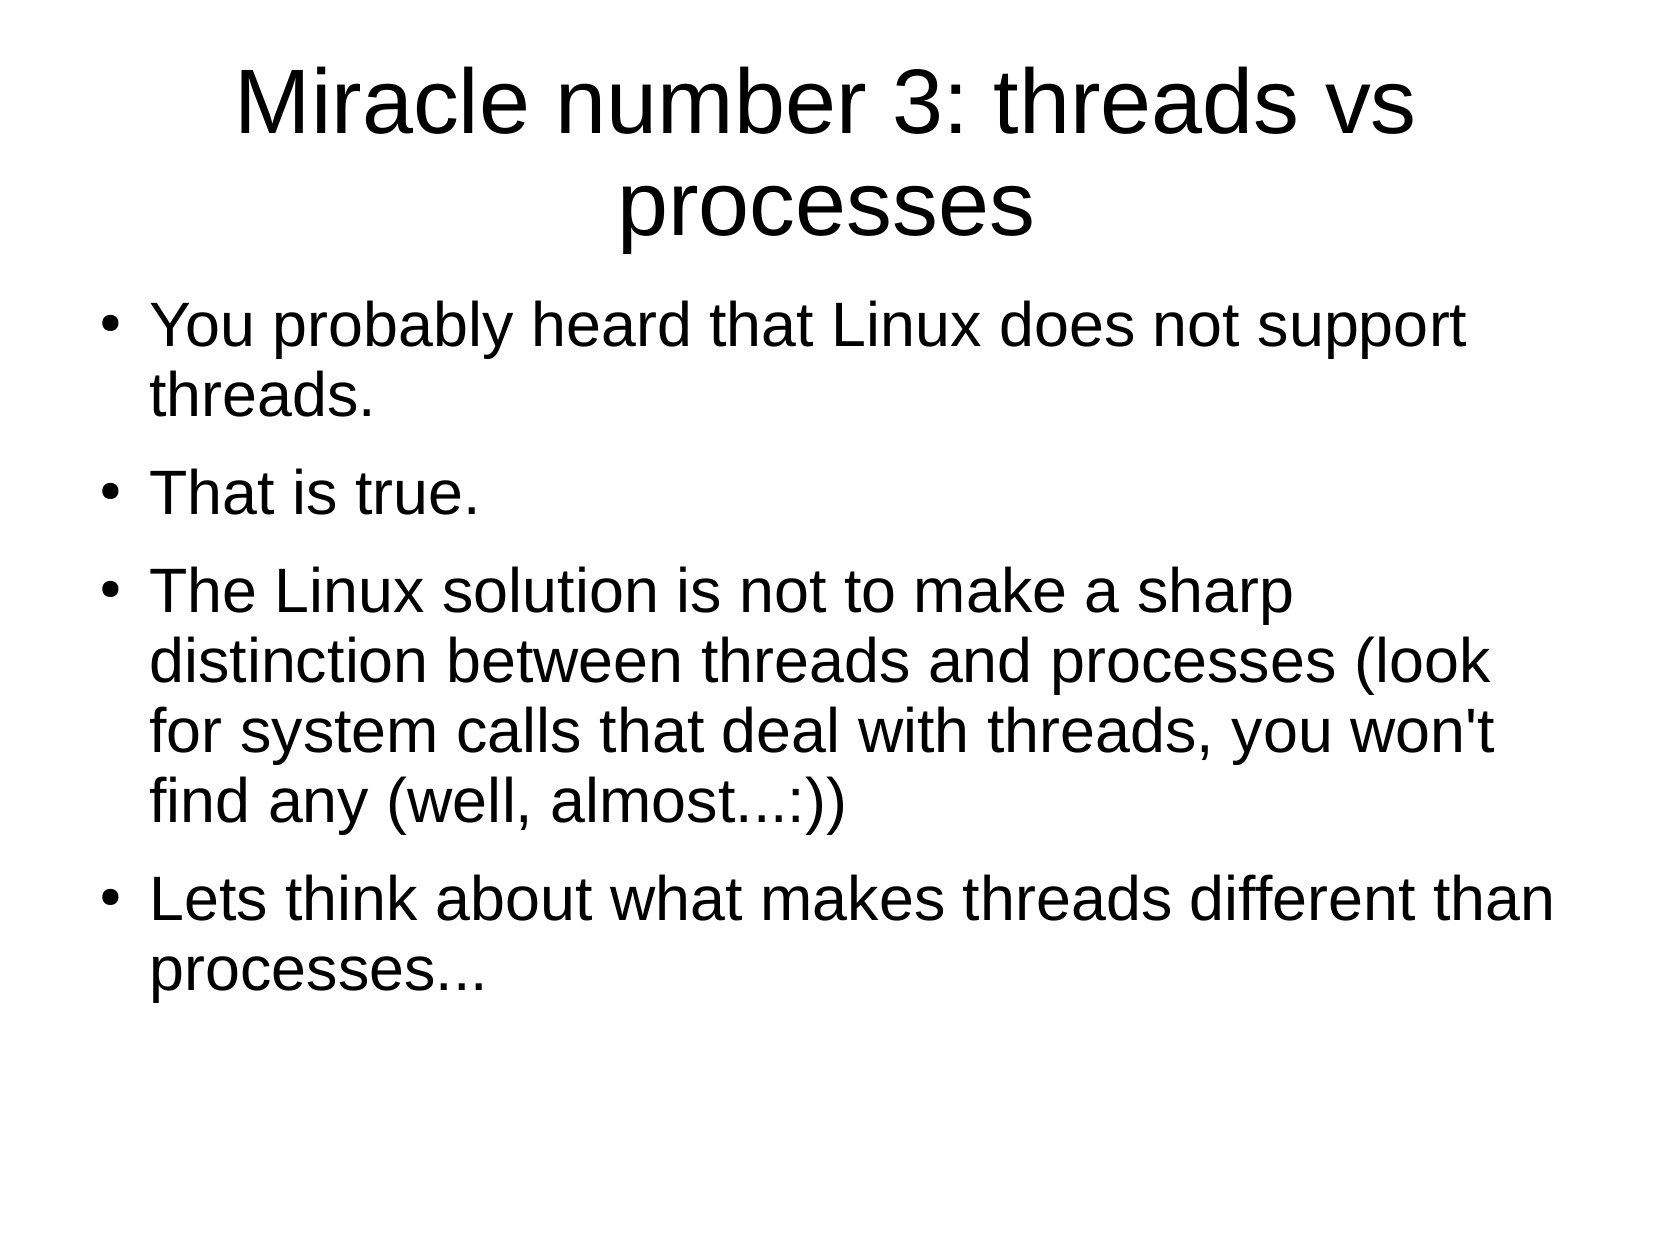

# Miracle number 3: threads vs processes
You probably heard that Linux does not support threads.
That is true.
The Linux solution is not to make a sharp distinction between threads and processes (look for system calls that deal with threads, you won't find any (well, almost...:))
Lets think about what makes threads different than processes...